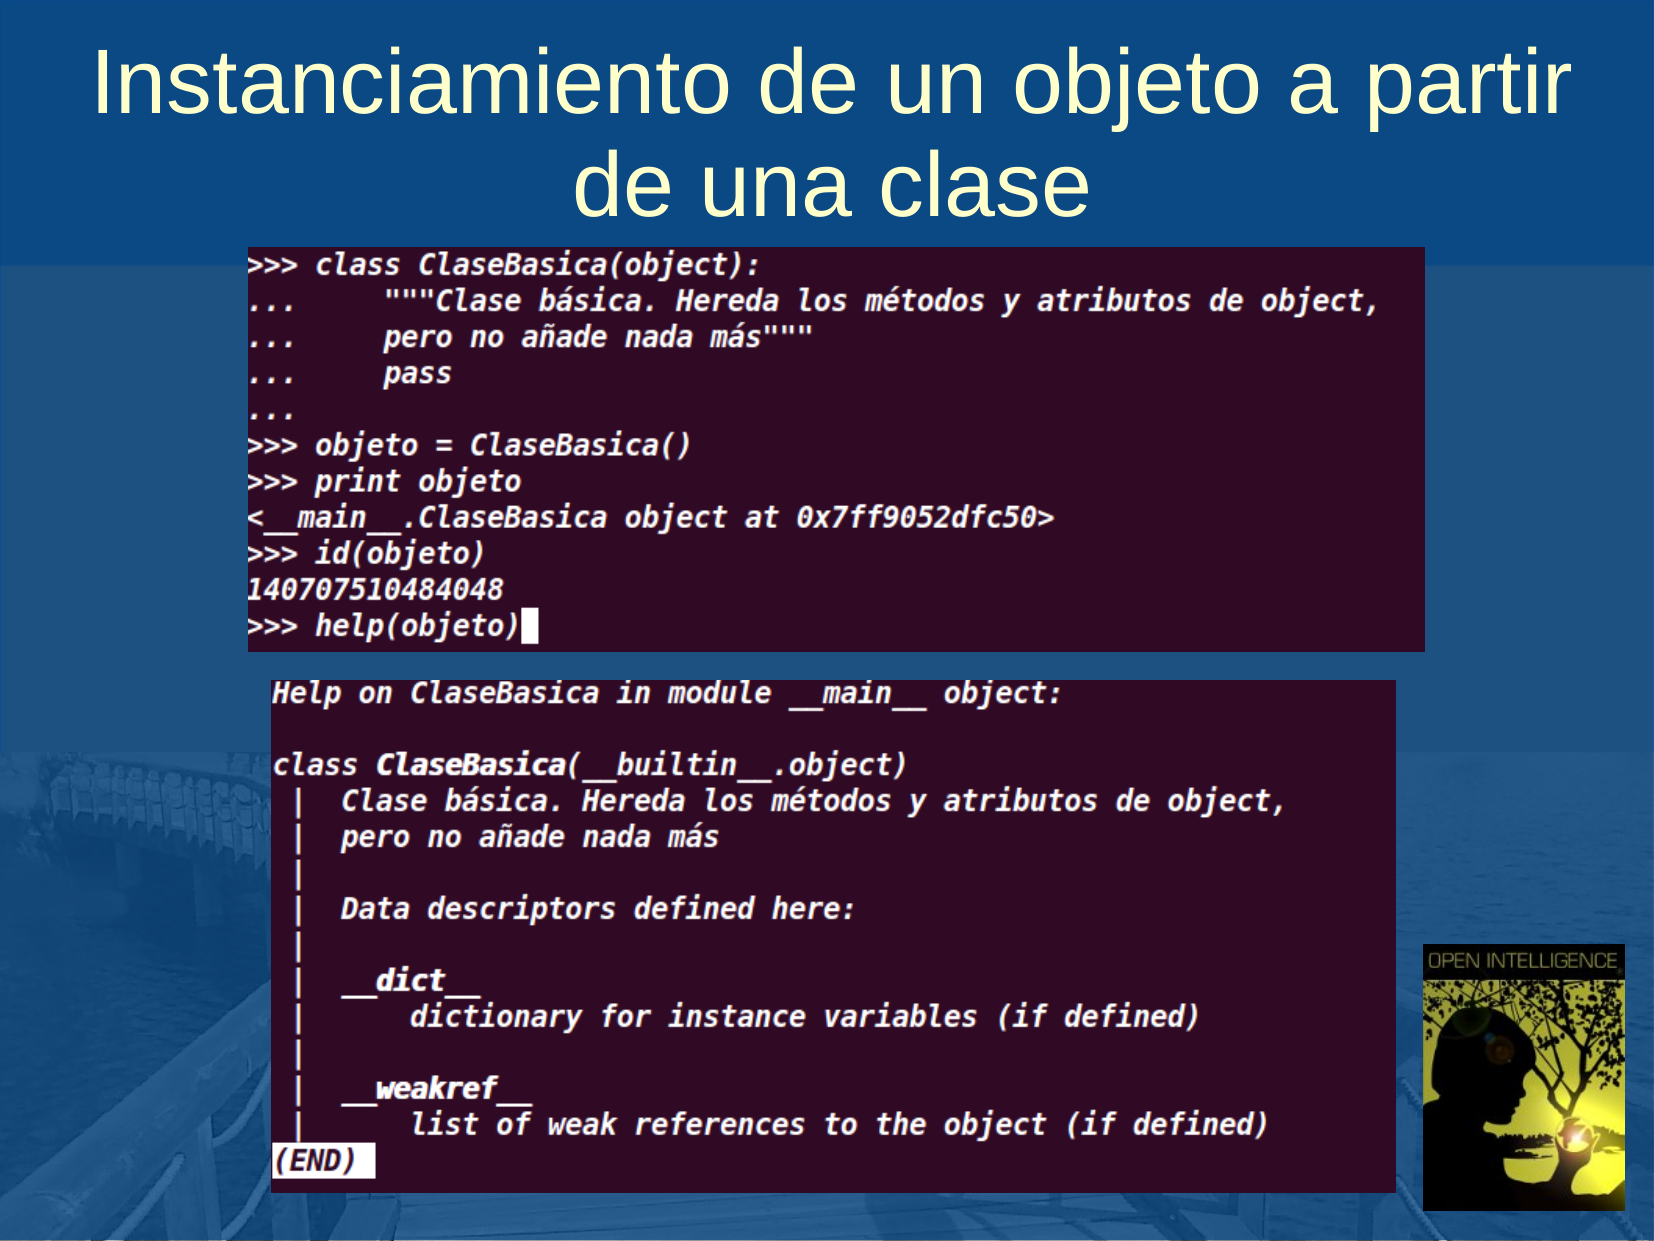

# Instanciamiento de un objeto a partir de una clase